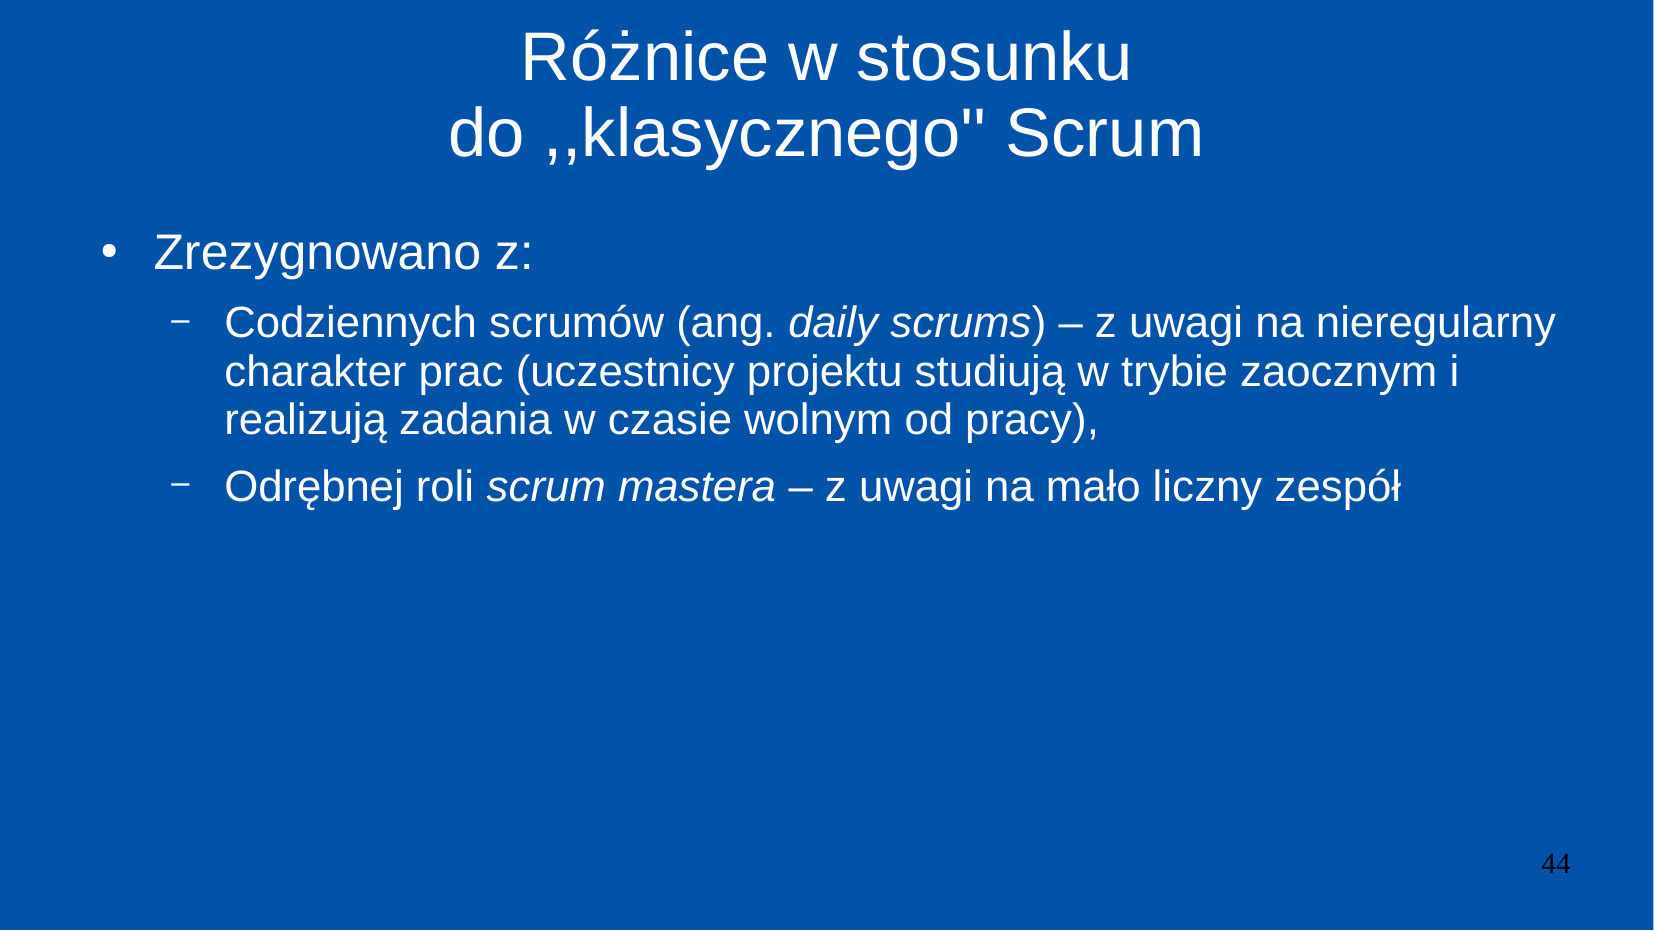

# Różnice w stosunku do ,,klasycznego'' Scrum
Zrezygnowano z:
Codziennych scrumów (ang. daily scrums) – z uwagi na nieregularny charakter prac (uczestnicy projektu studiują w trybie zaocznym i realizują zadania w czasie wolnym od pracy),
Odrębnej roli scrum mastera – z uwagi na mało liczny zespół
44